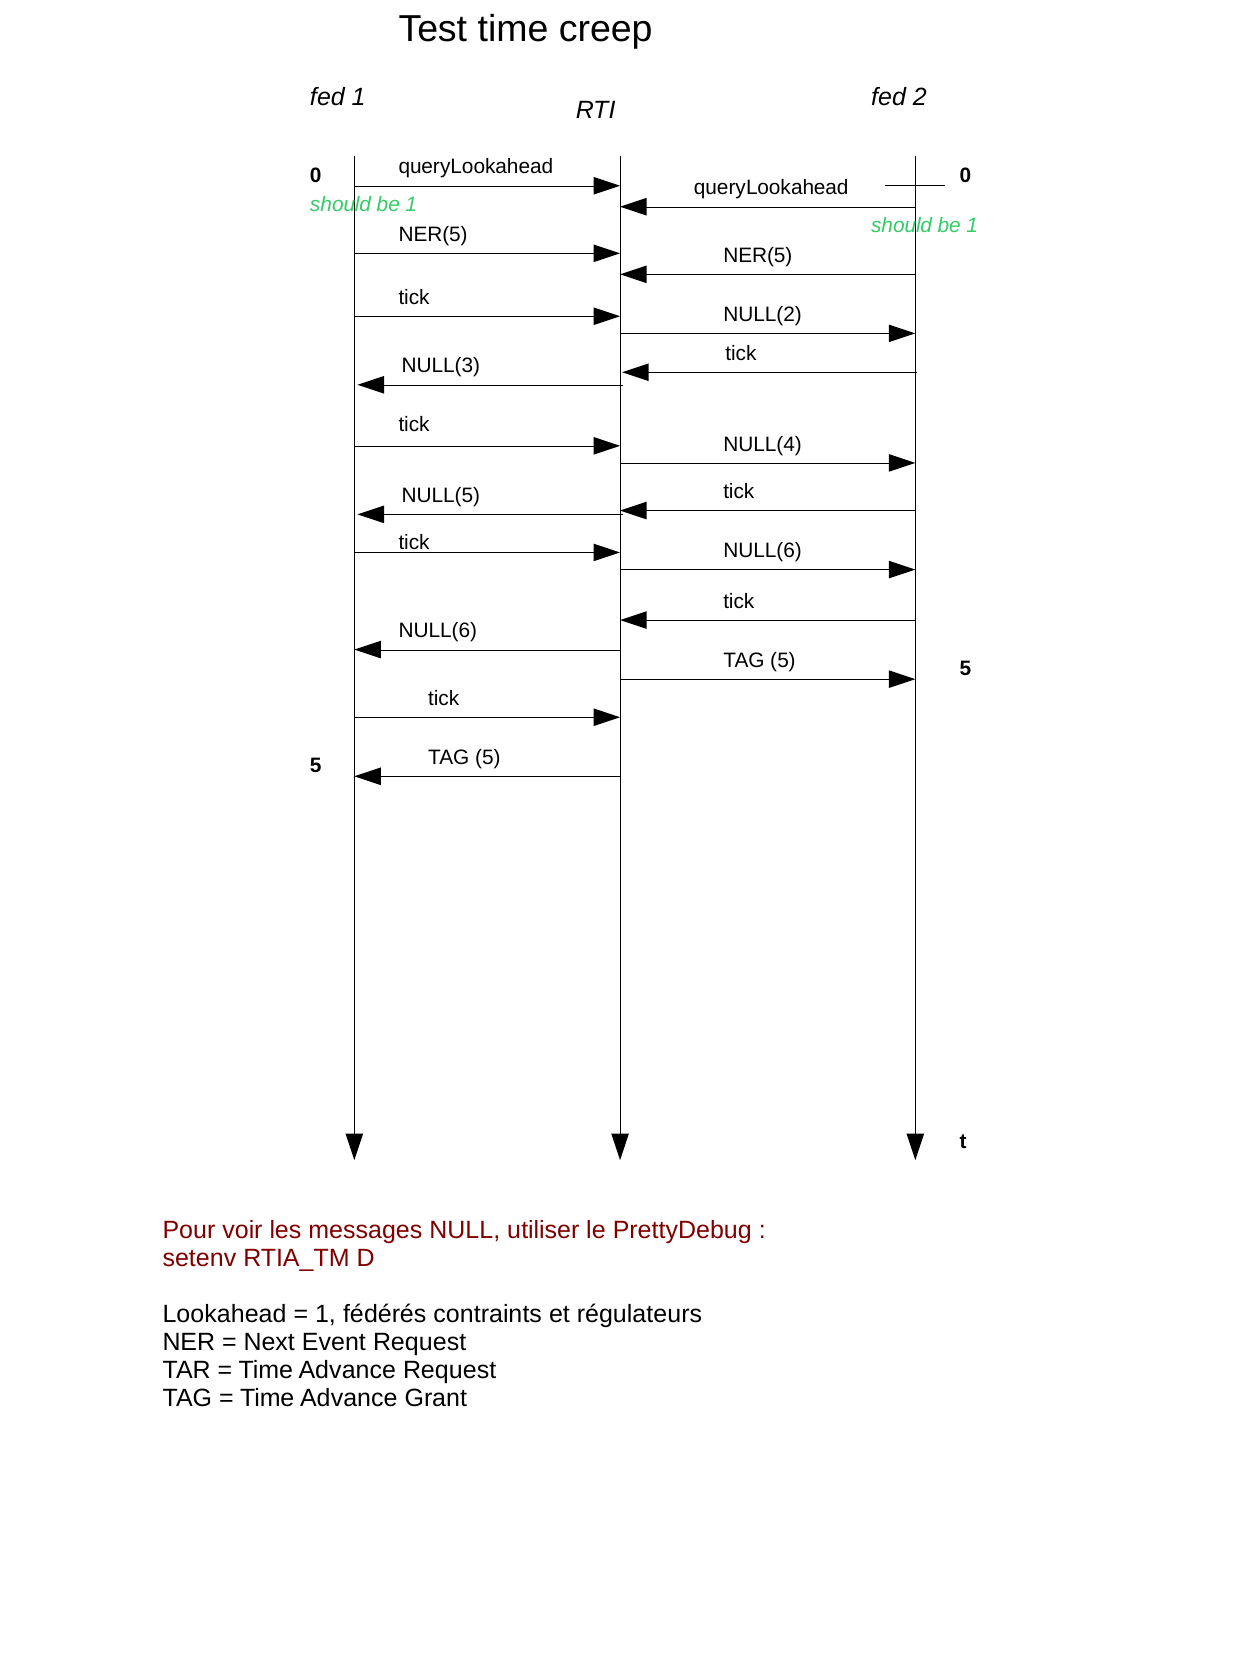

Test time creep
fed 1
fed 2
RTI
queryLookahead
0
0
queryLookahead
should be 1
should be 1
NER(5)
NER(5)
tick
NULL(2)
tick
NULL(3)
tick
NULL(4)
tick
NULL(5)
tick
NULL(6)
tick
NULL(6)
TAG (5)
5
tick
TAG (5)
5
t
Pour voir les messages NULL, utiliser le PrettyDebug :
setenv RTIA_TM D
Lookahead = 1, fédérés contraints et régulateurs
NER = Next Event Request
TAR = Time Advance Request
TAG = Time Advance Grant